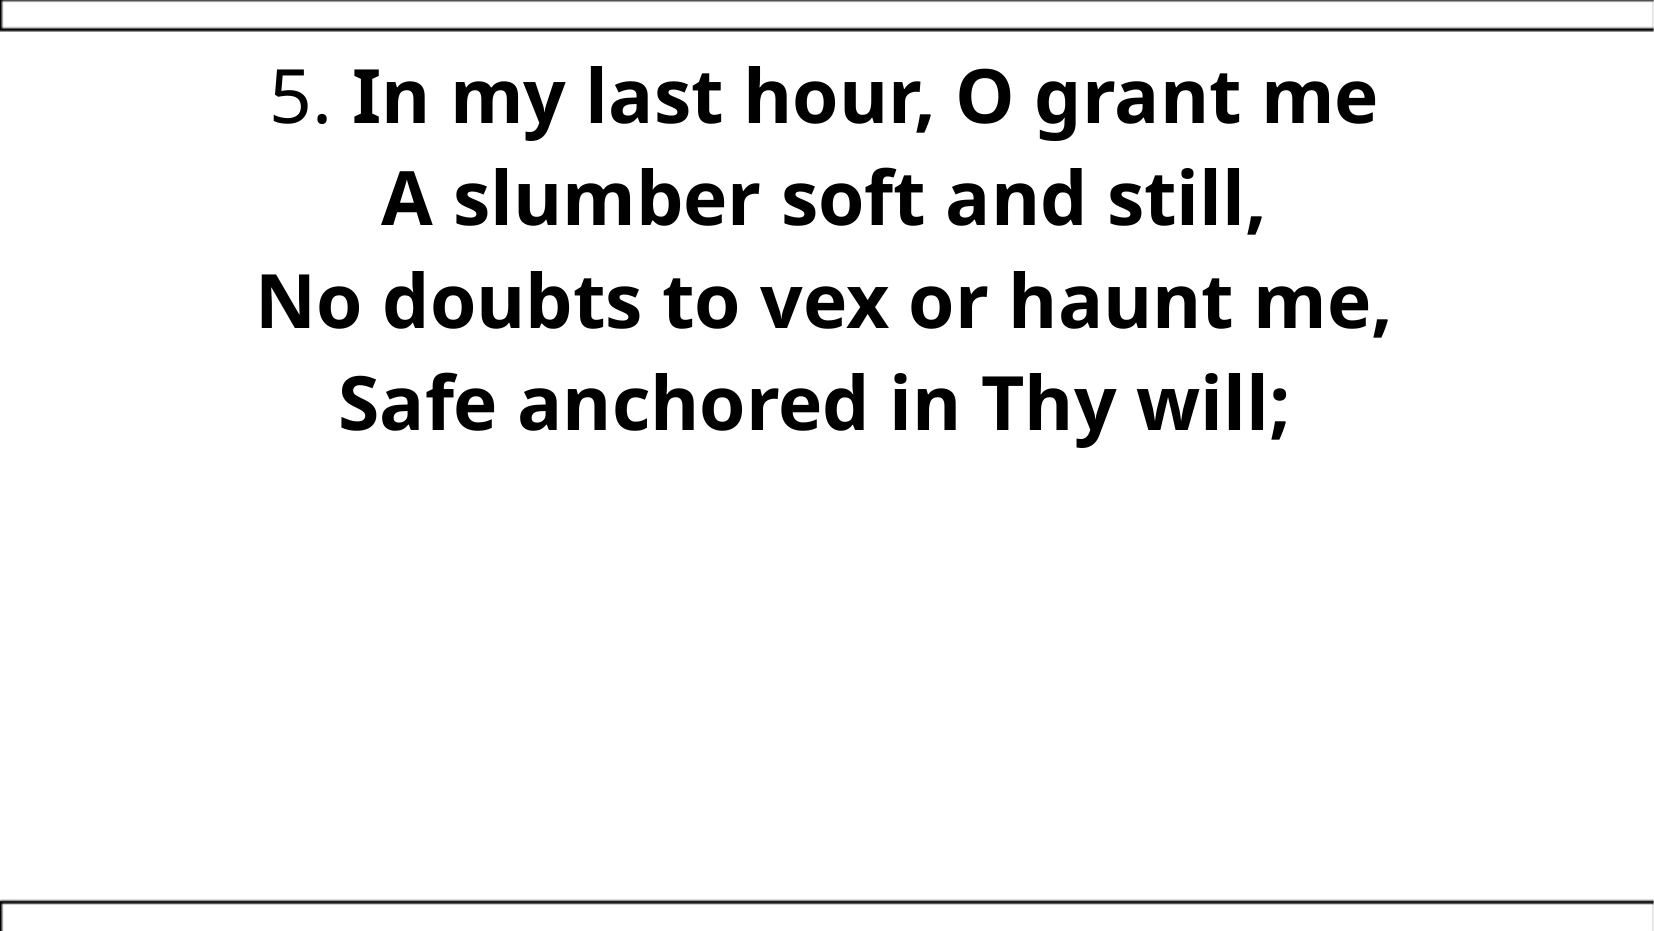

5. In my last hour, O grant me
A slumber soft and still,
No doubts to vex or haunt me,
Safe anchored in Thy will;